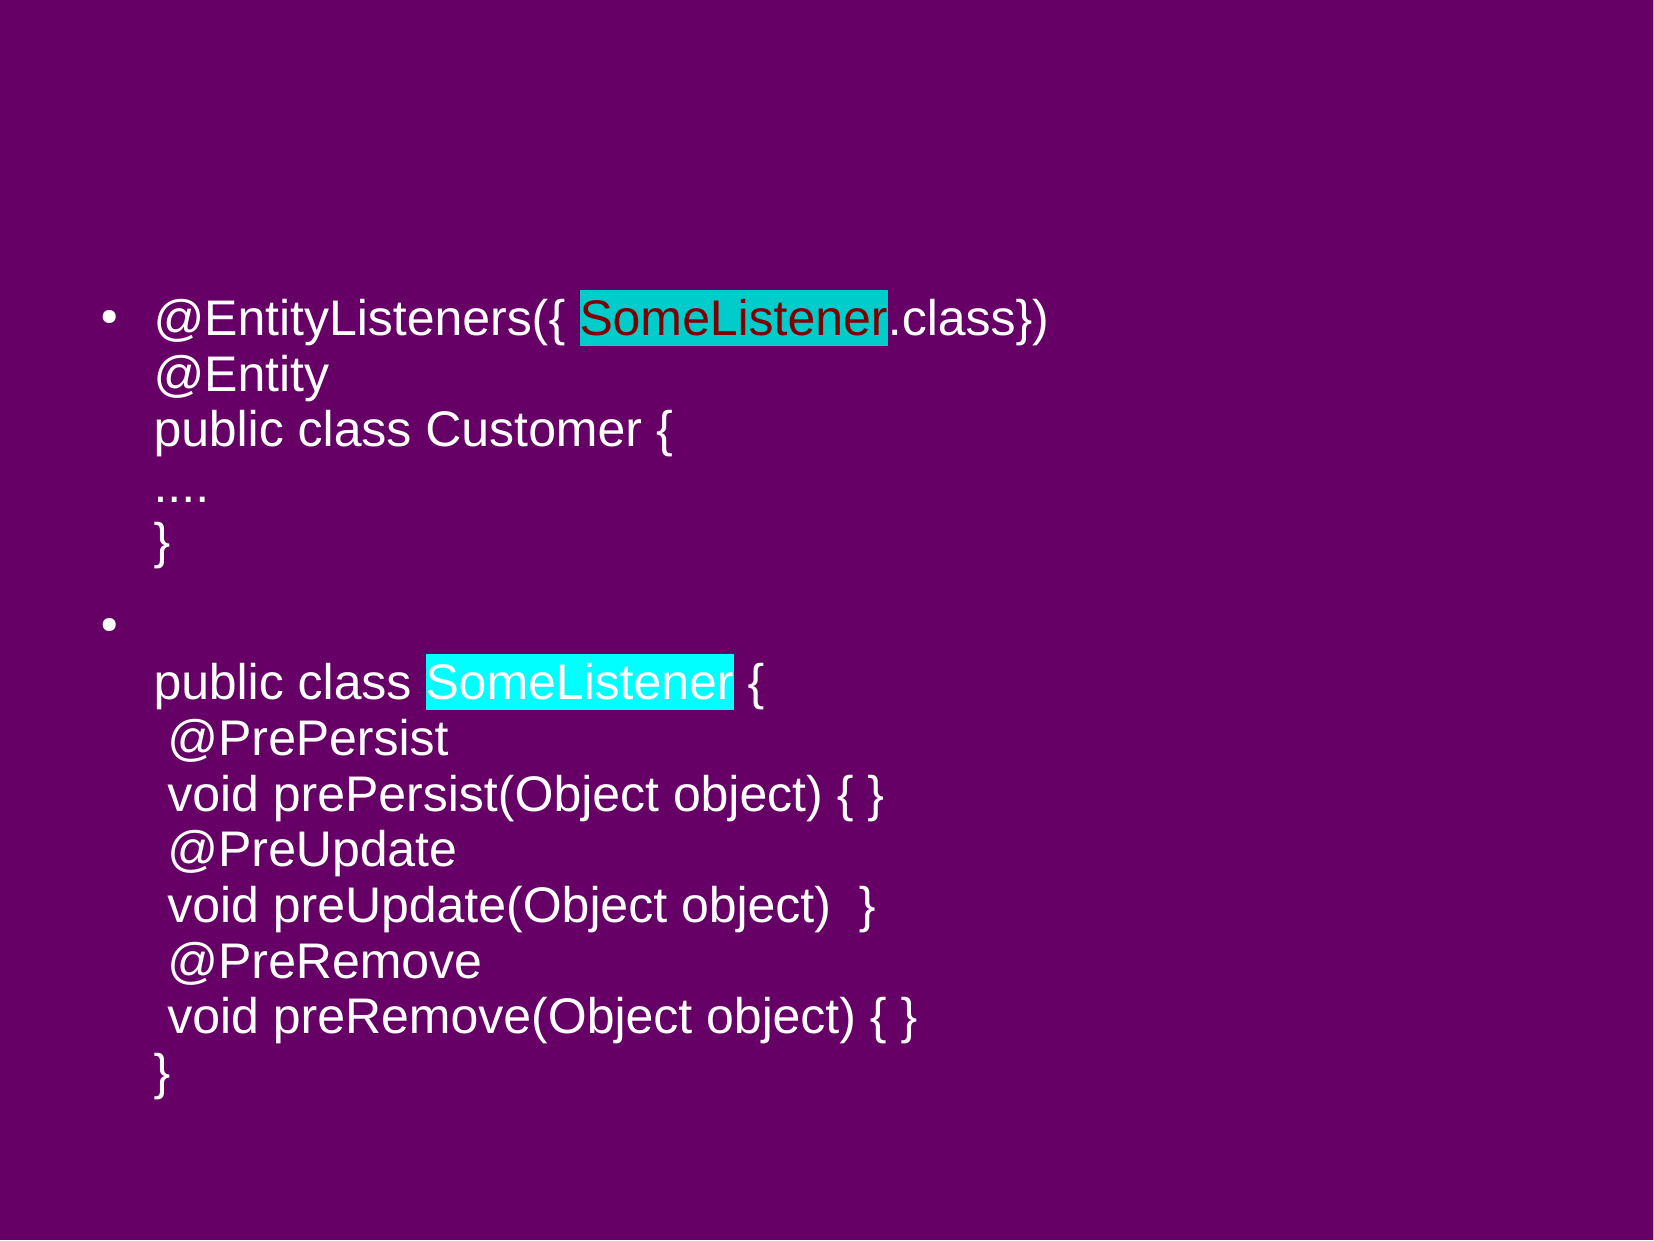

# @EntityListeners({ SomeListener.class}) @Entity public class Customer { .... }
public class SomeListener {
 @PrePersist
 void prePersist(Object object) { }
 @PreUpdate
 void preUpdate(Object object) }
 @PreRemove
 void preRemove(Object object) { }
}